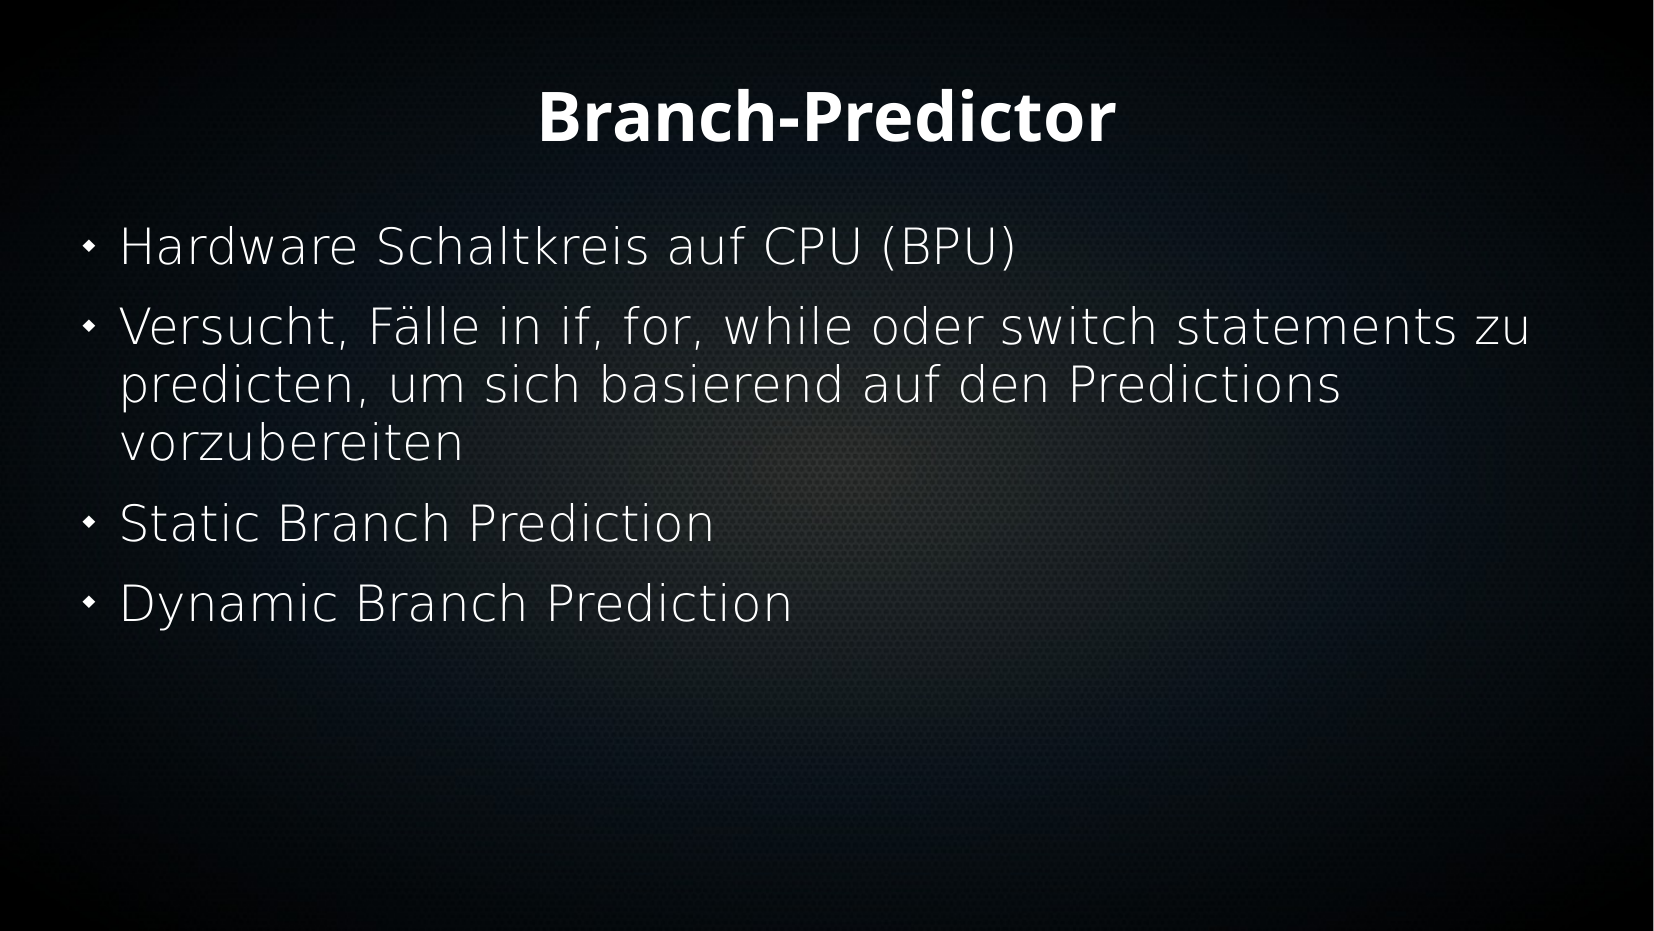

# Branch-Predictor
Hardware Schaltkreis auf CPU (BPU)
Versucht, Fälle in if, for, while oder switch statements zu predicten, um sich basierend auf den Predictions vorzubereiten
Static Branch Prediction
Dynamic Branch Prediction